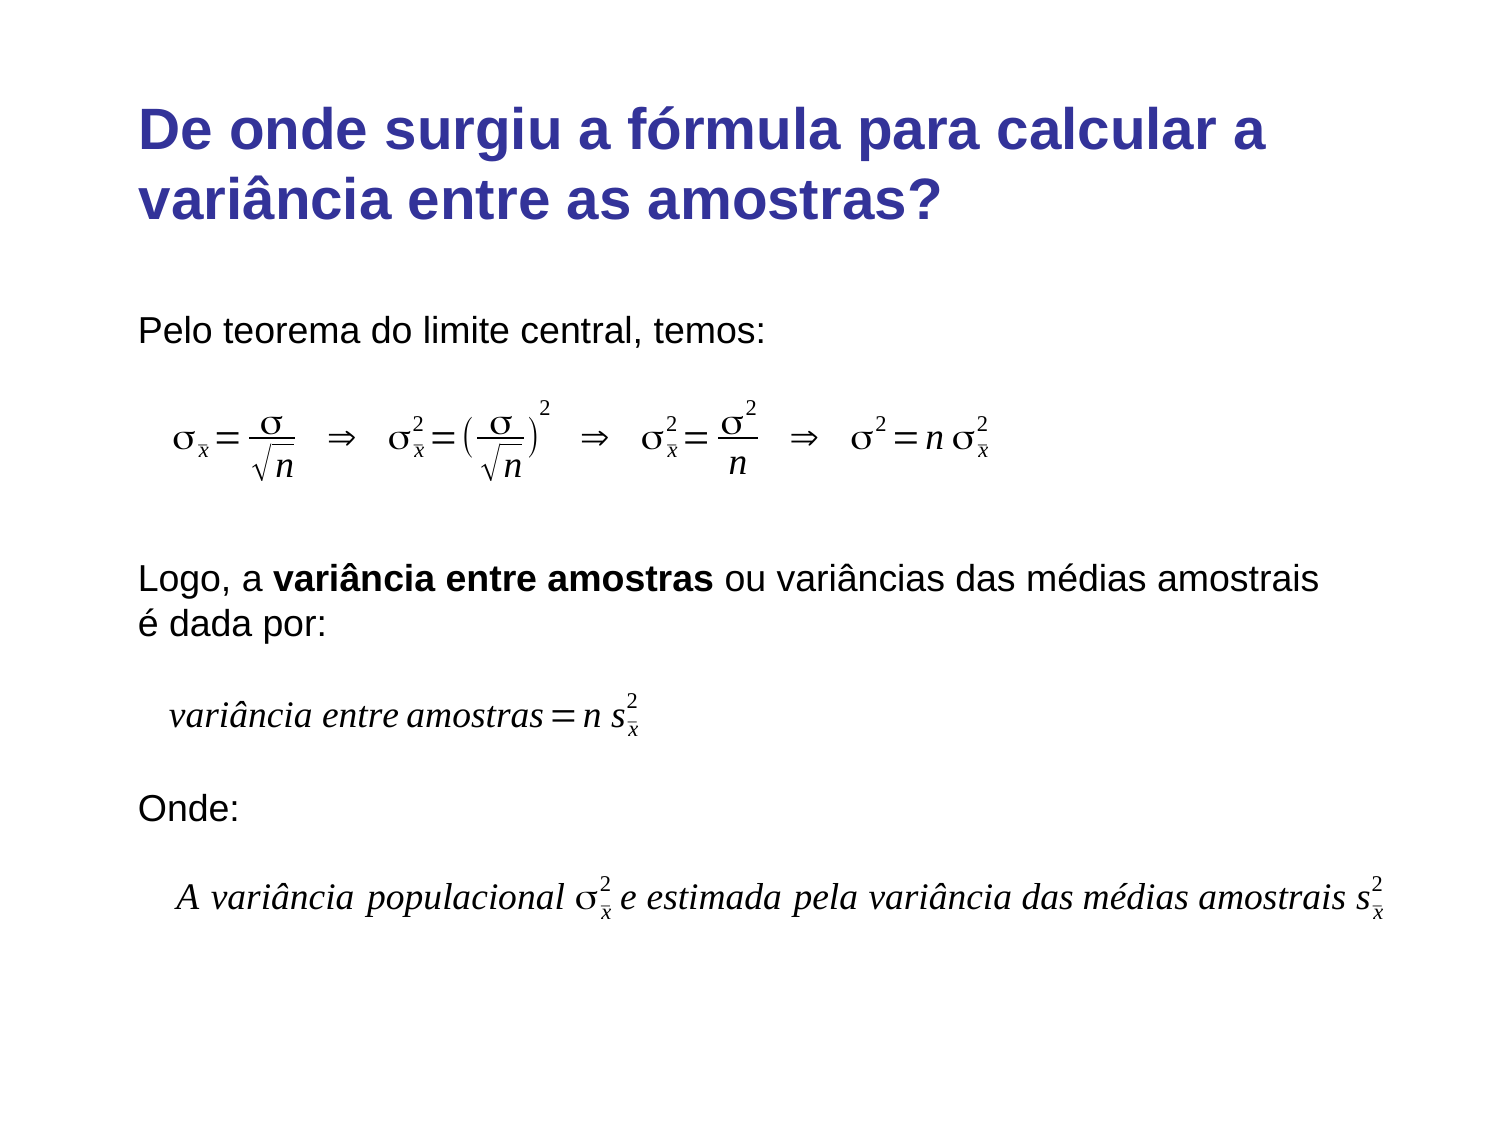

De onde surgiu a fórmula para calcular a variância entre as amostras?
Pelo teorema do limite central, temos:
Logo, a variância entre amostras ou variâncias das médias amostrais é dada por:
Onde: